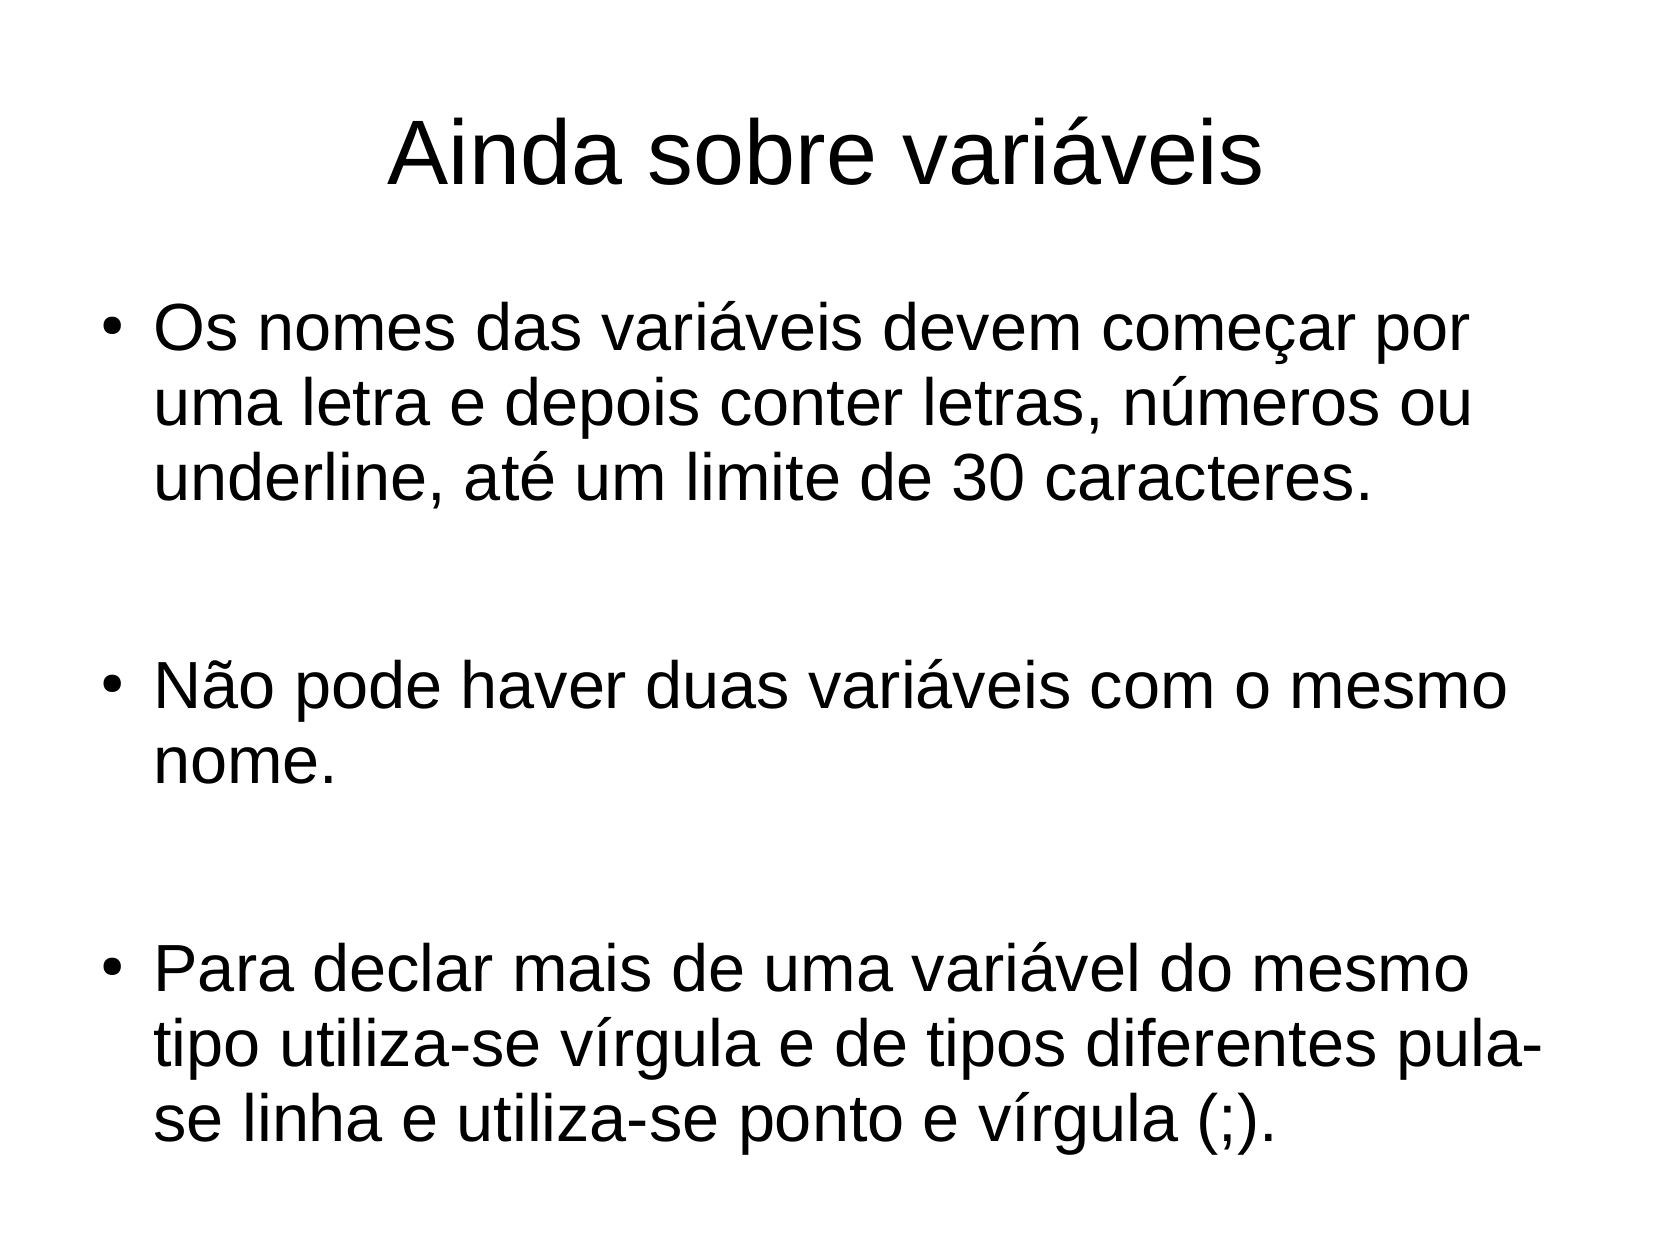

# Ainda sobre variáveis
Os nomes das variáveis devem começar por uma letra e depois conter letras, números ou underline, até um limite de 30 caracteres.
Não pode haver duas variáveis com o mesmo nome.
Para declar mais de uma variável do mesmo tipo utiliza-se vírgula e de tipos diferentes pula-se linha e utiliza-se ponto e vírgula (;).